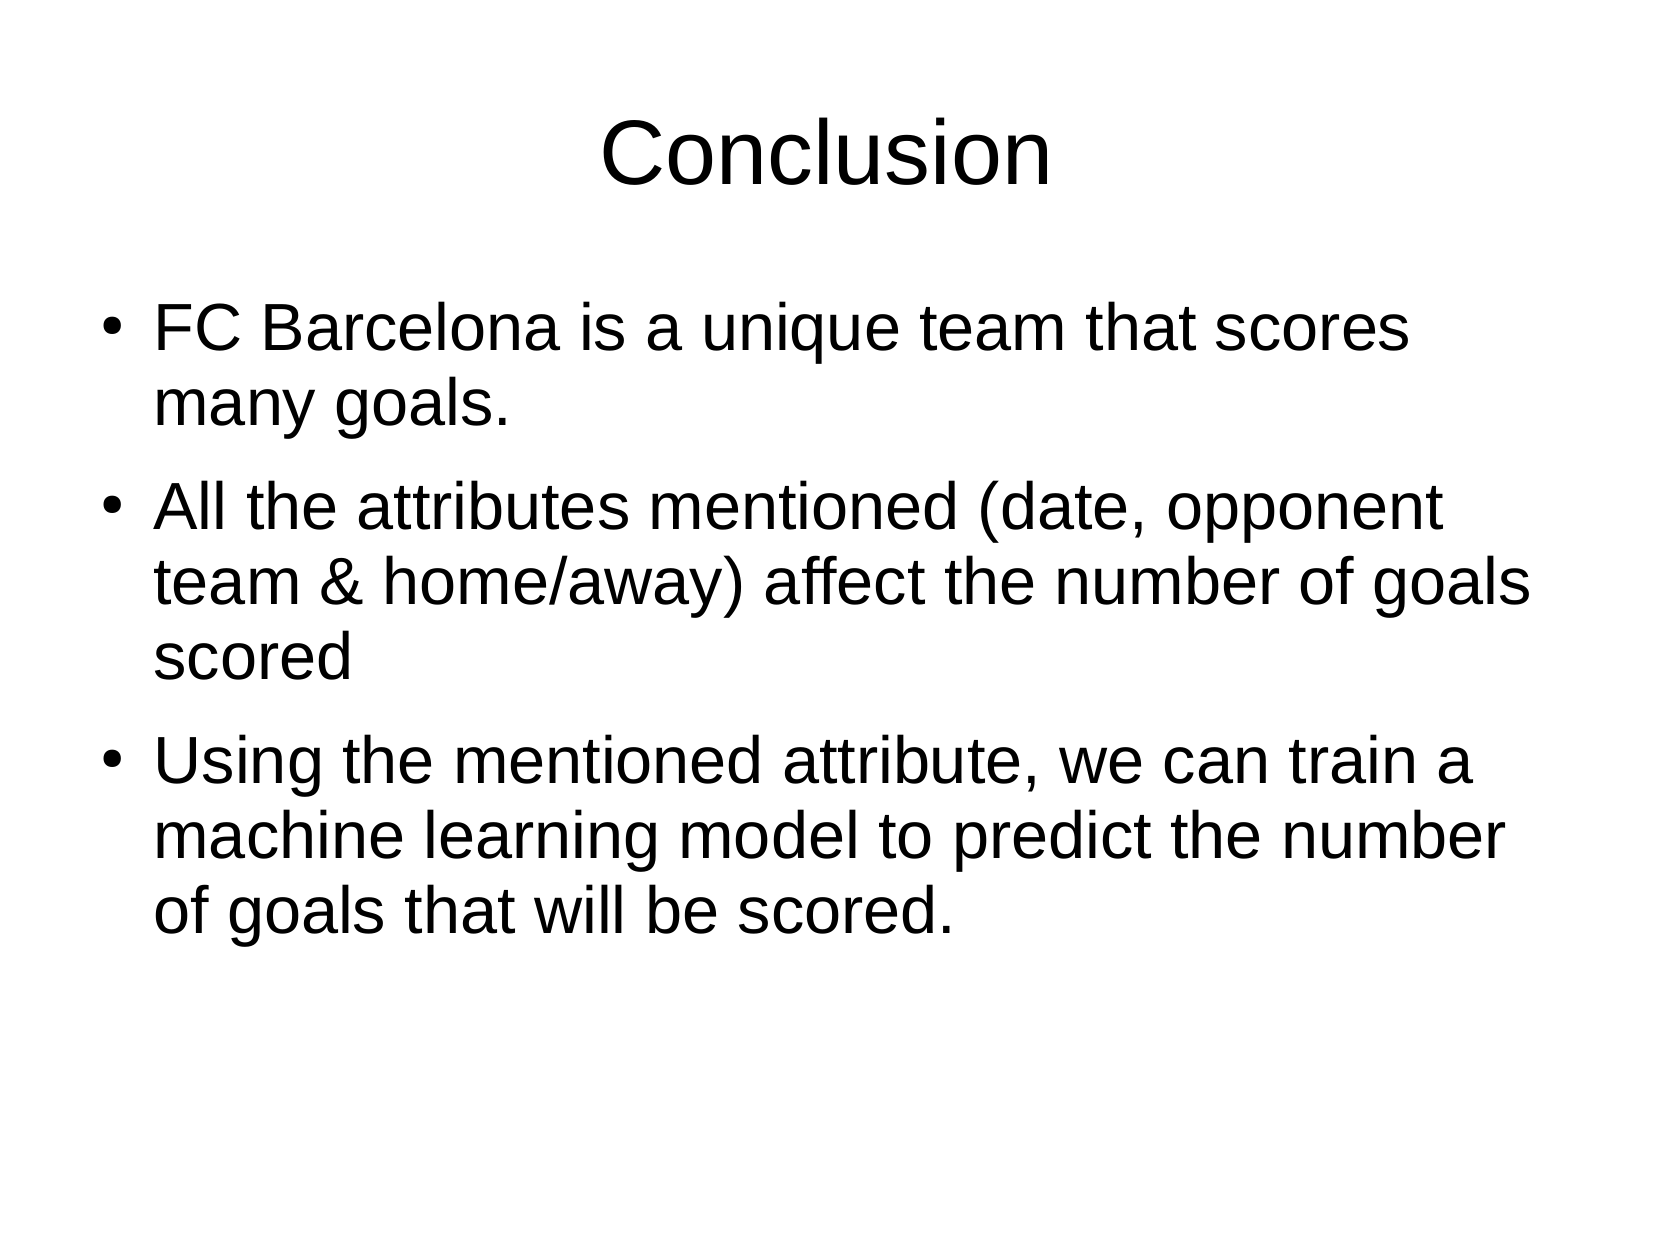

# Conclusion
FC Barcelona is a unique team that scores many goals.
All the attributes mentioned (date, opponent team & home/away) affect the number of goals scored
Using the mentioned attribute, we can train a machine learning model to predict the number of goals that will be scored.